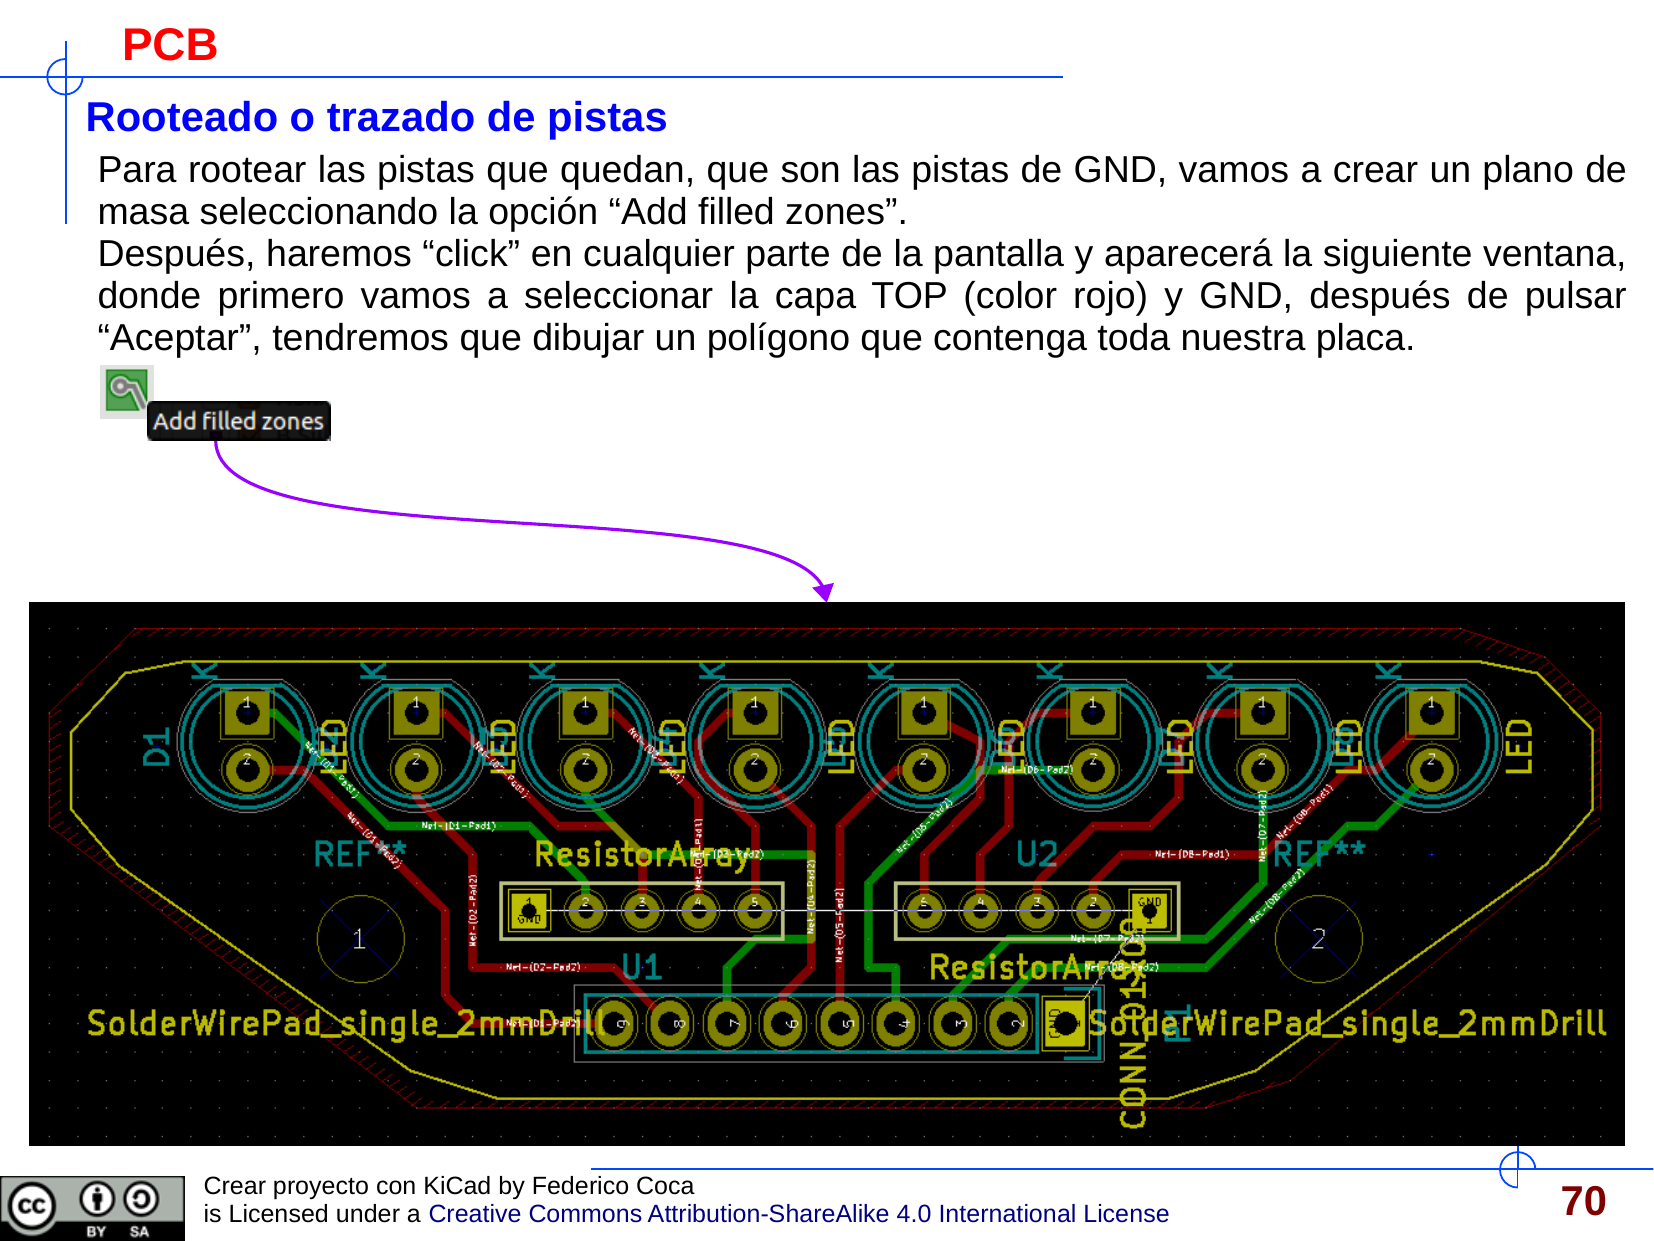

PCB
Rooteado o trazado de pistas
Para rootear las pistas que quedan, que son las pistas de GND, vamos a crear un plano de masa seleccionando la opción “Add filled zones”.
Después, haremos “click” en cualquier parte de la pantalla y aparecerá la siguiente ventana, donde primero vamos a seleccionar la capa TOP (color rojo) y GND, después de pulsar “Aceptar”, tendremos que dibujar un polígono que contenga toda nuestra placa.
Crear proyecto con KiCad by Federico Coca
is Licensed under a Creative Commons Attribution-ShareAlike 4.0 International License